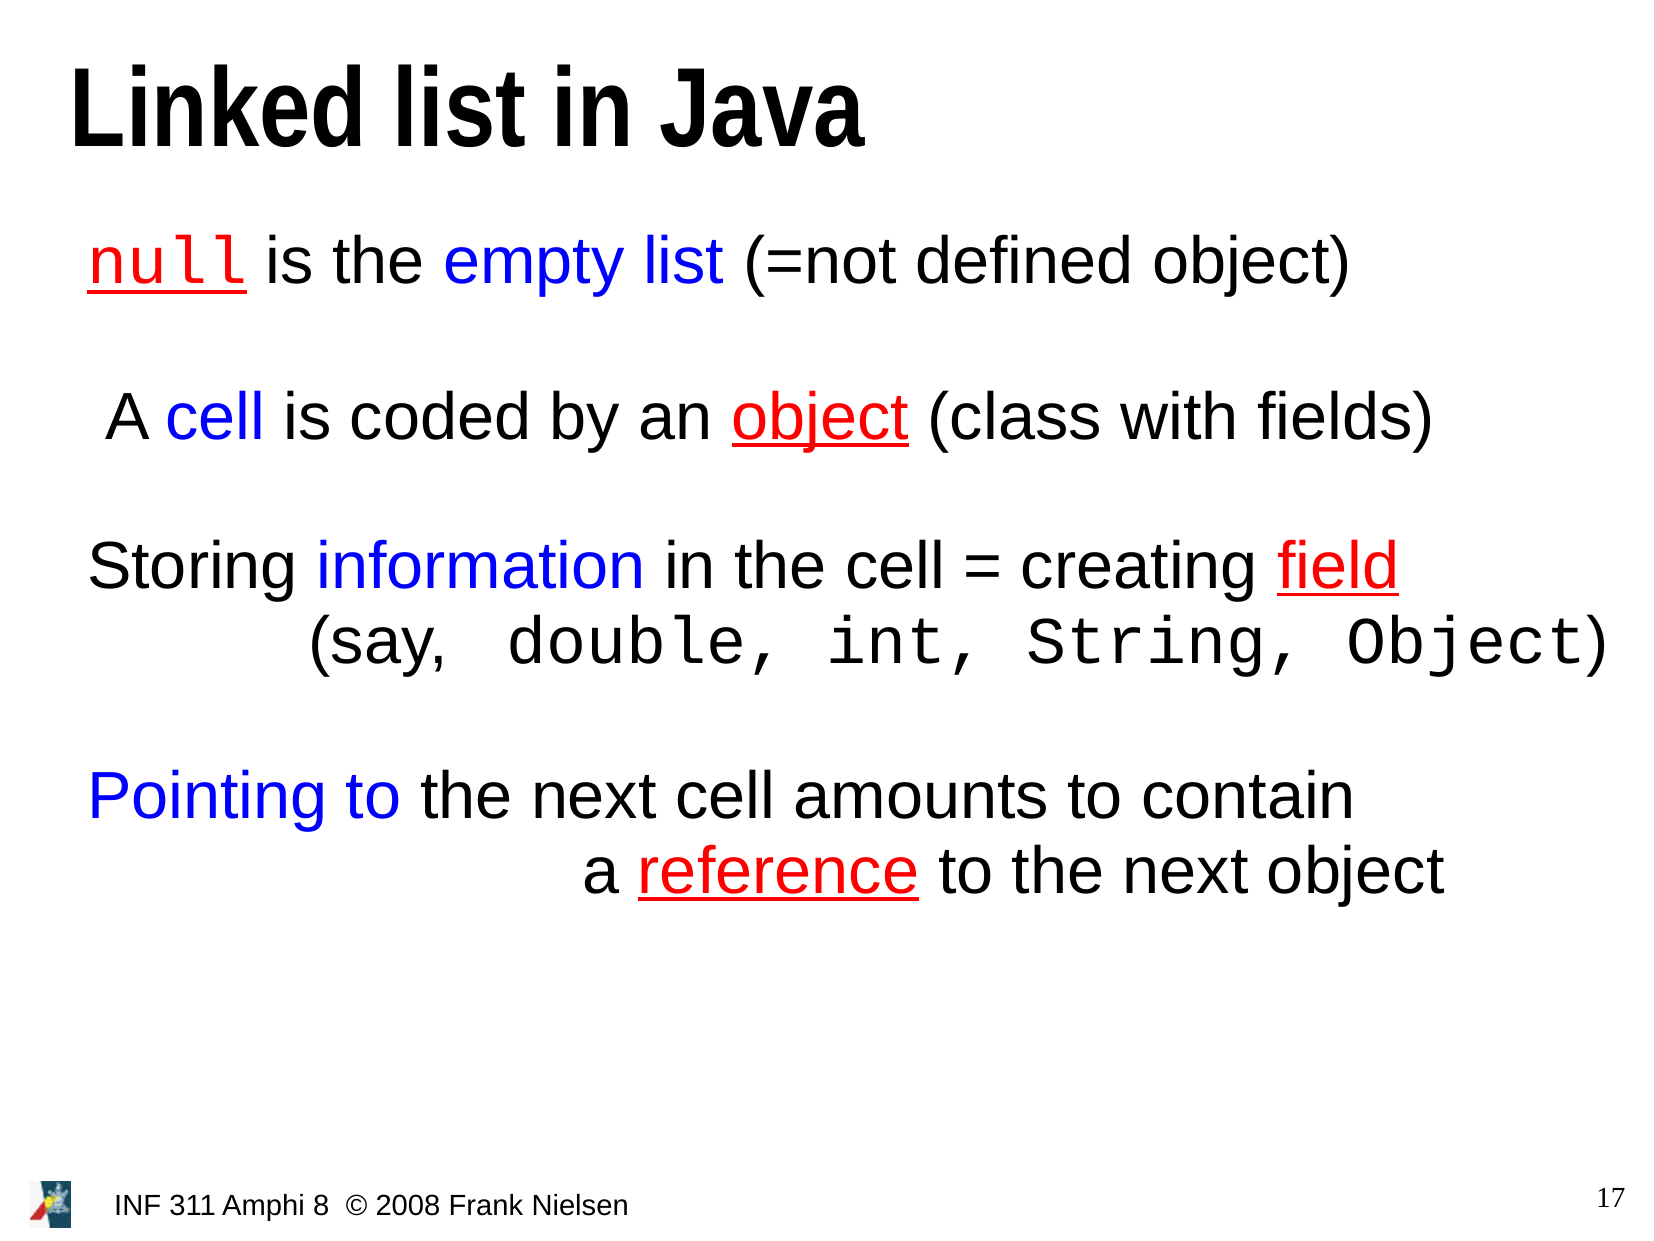

Linked list in Java
 null is the empty list (=not defined object)
 A cell is coded by an object (class with fields)
 Storing information in the cell = creating field
			 (say, double, int, String, Object)
 Pointing to the next cell amounts to contain
						a reference to the next object